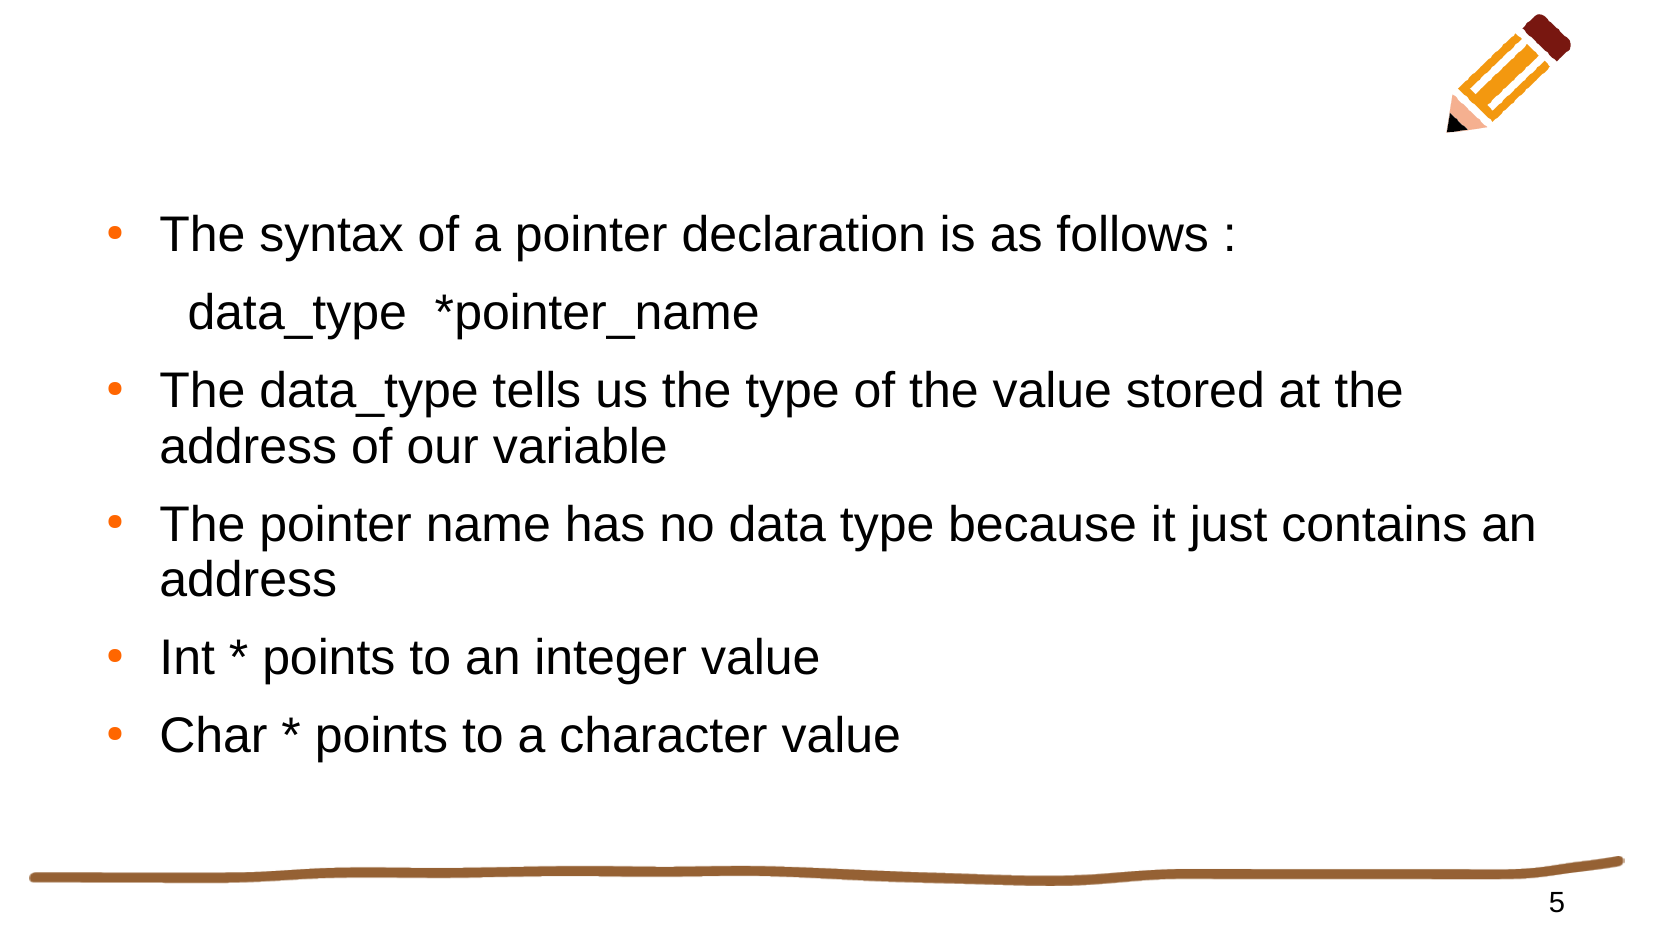

# The syntax of a pointer declaration is as follows :
 data_type *pointer_name
The data_type tells us the type of the value stored at the address of our variable
The pointer name has no data type because it just contains an address
Int * points to an integer value
Char * points to a character value
5